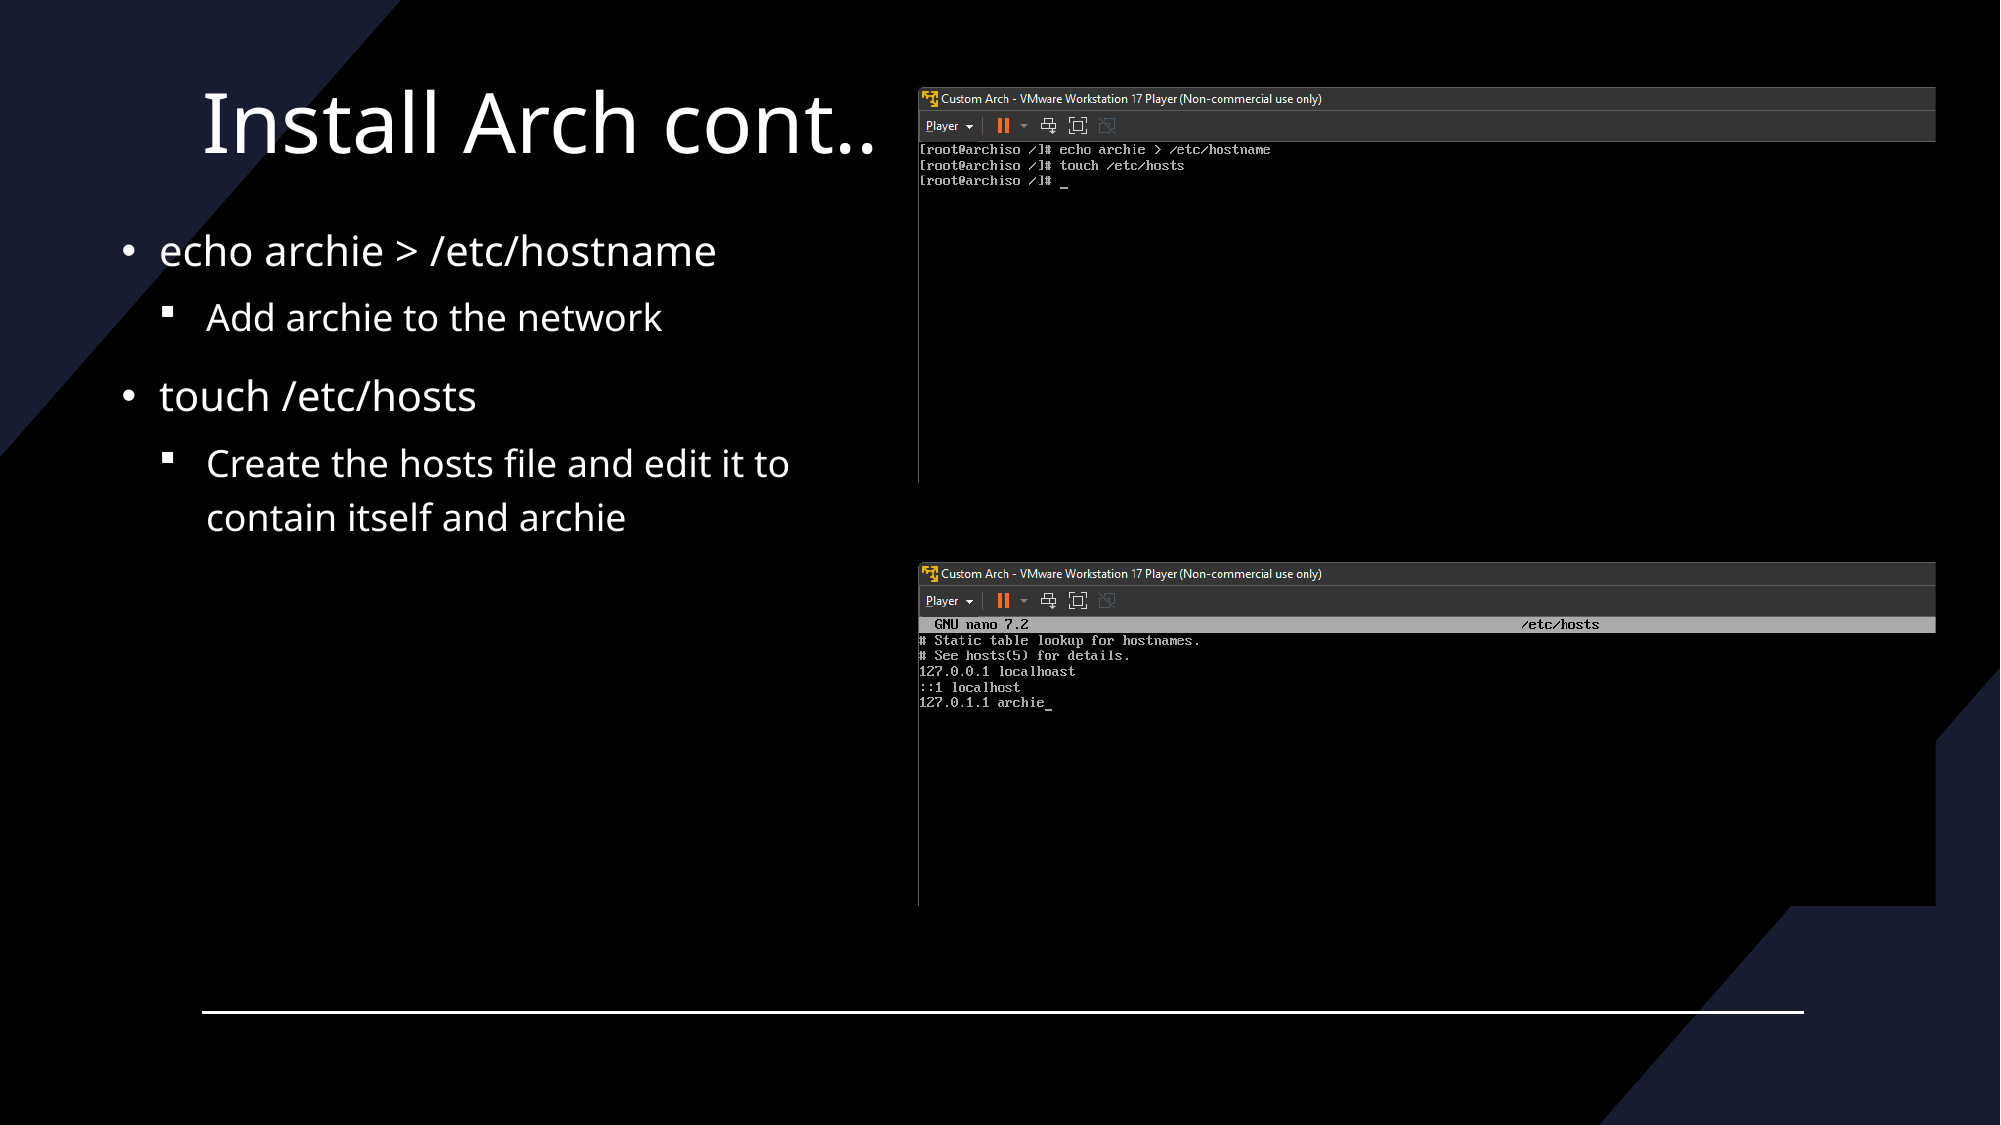

# Install Arch cont..
echo archie > /etc/hostname
Add archie to the network
touch /etc/hosts
Create the hosts file and edit it to contain itself and archie